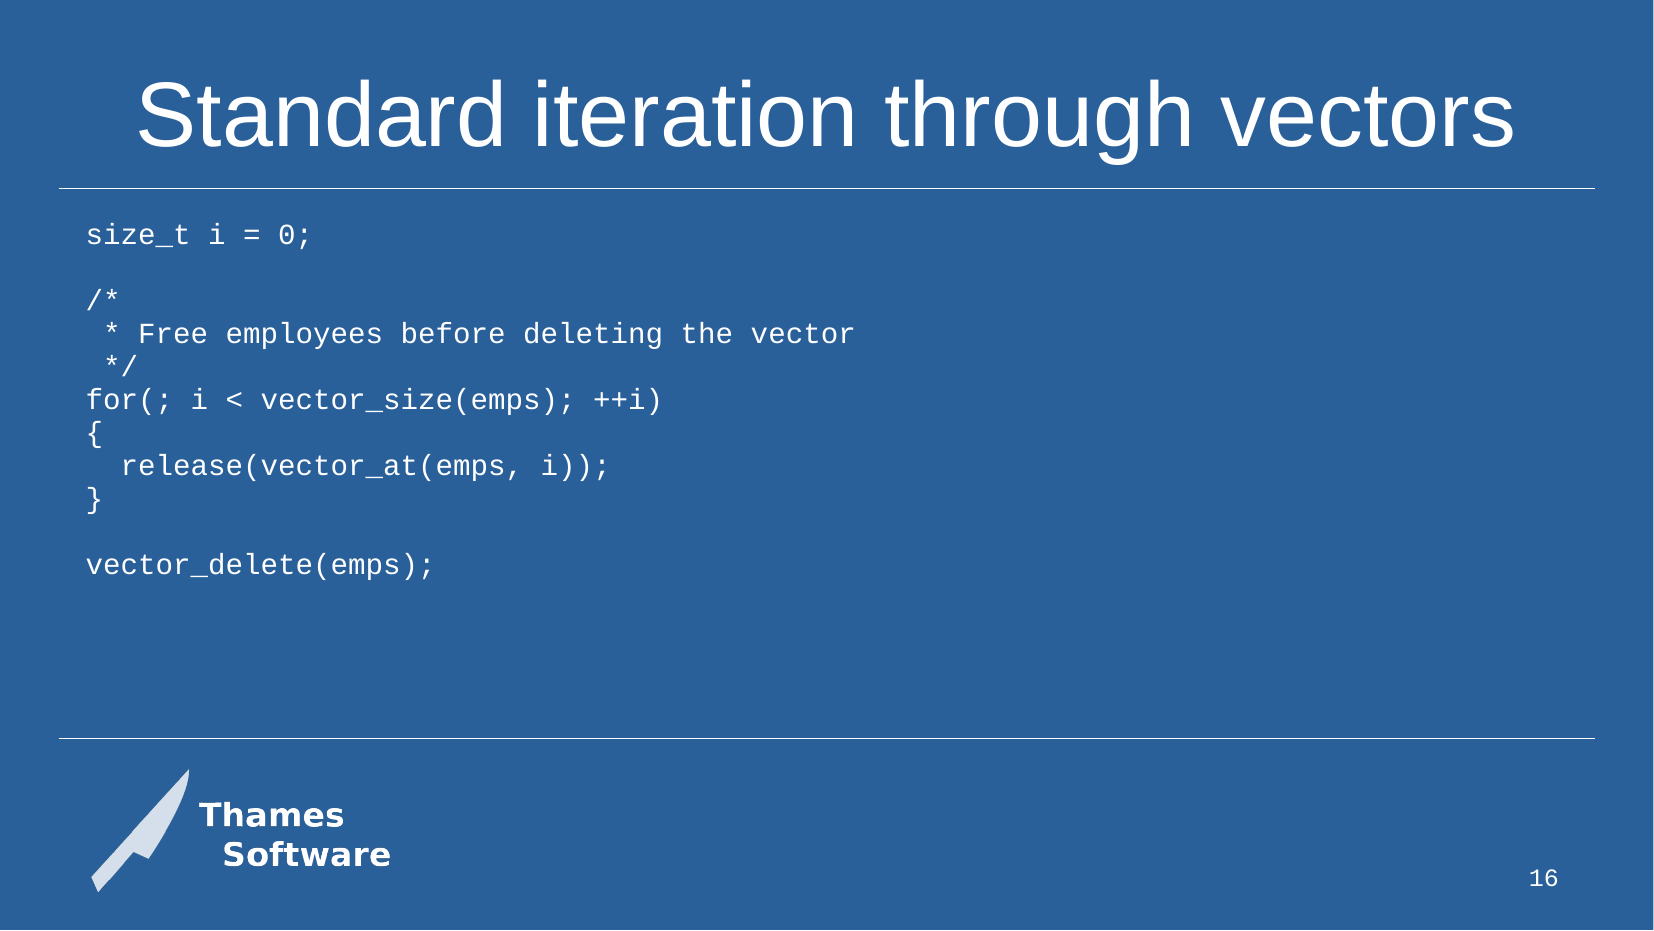

# Standard iteration through vectors
size_t i = 0;
/*
 * Free employees before deleting the vector
 */
for(; i < vector_size(emps); ++i)
{
 release(vector_at(emps, i));
}
vector_delete(emps);